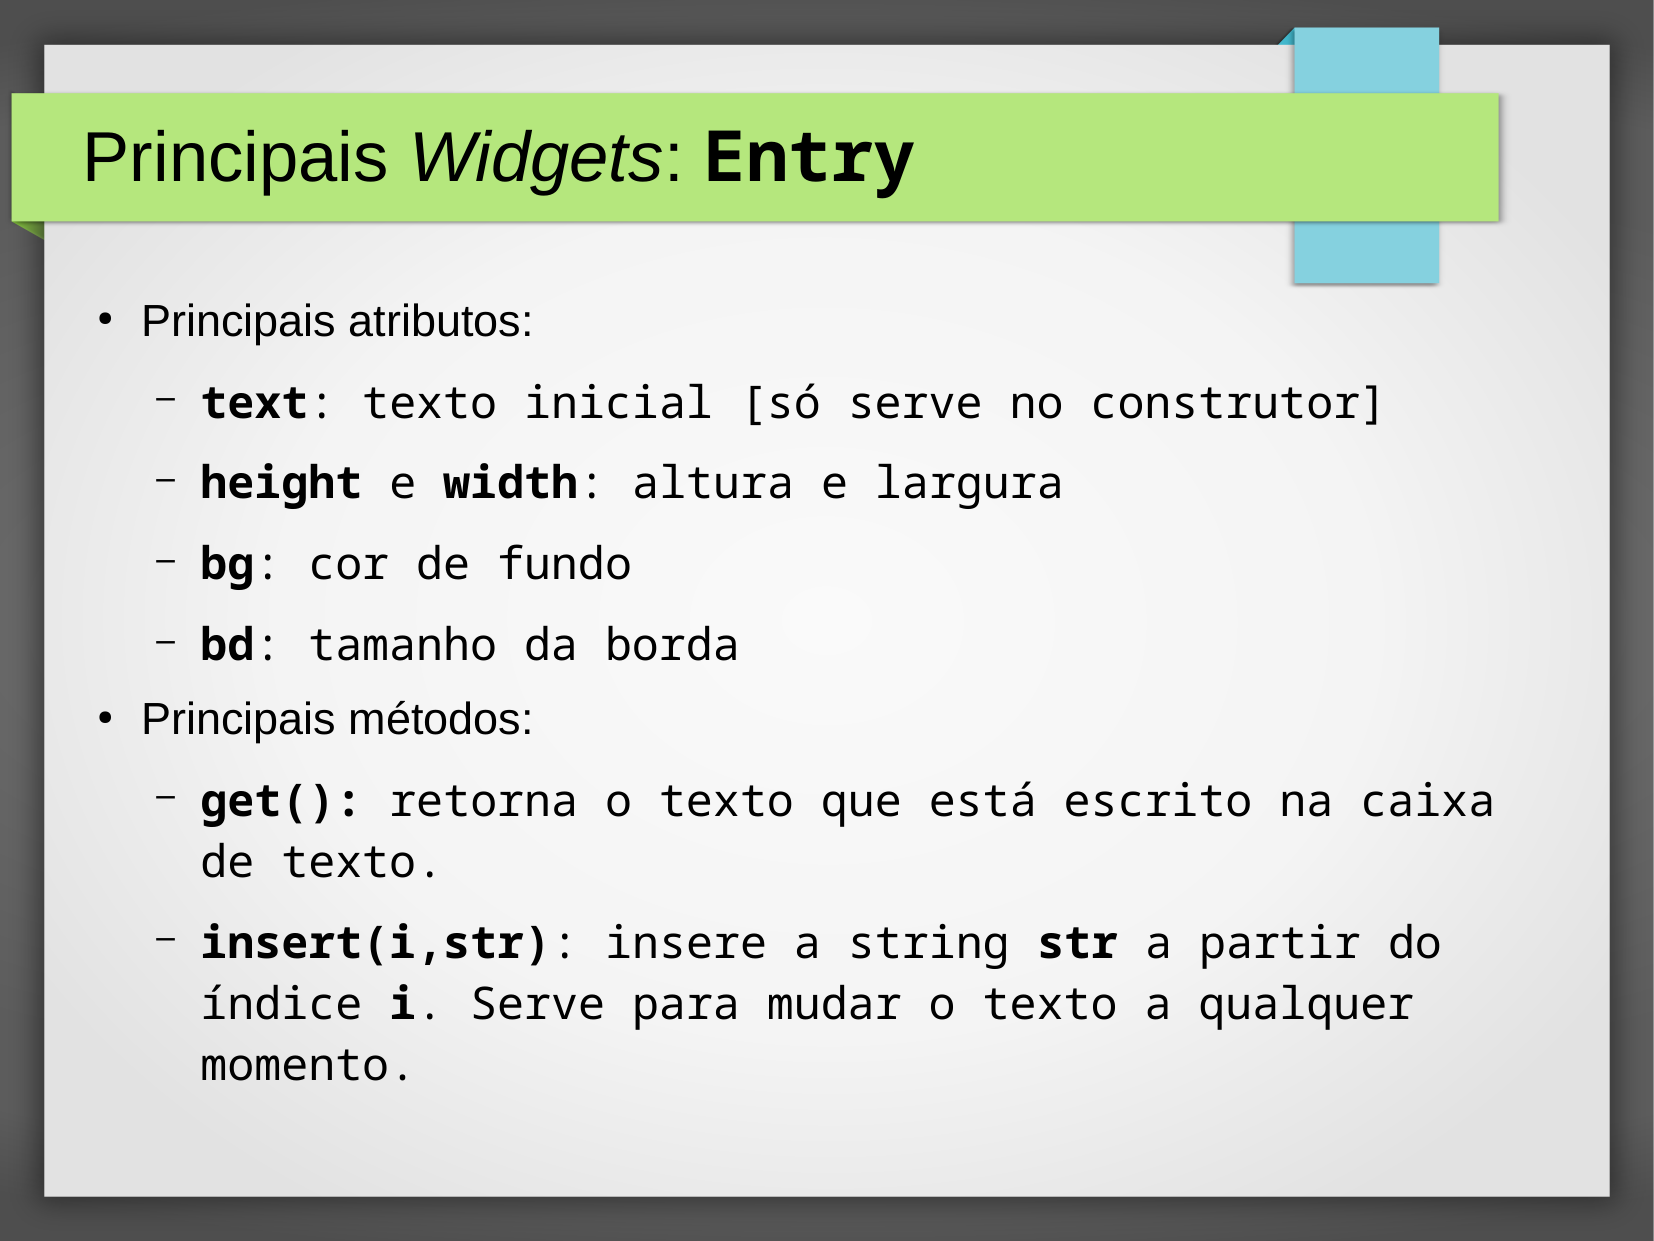

# Principais Widgets: Entry
Principais atributos:
text: texto inicial [só serve no construtor]
height e width: altura e largura
bg: cor de fundo
bd: tamanho da borda
Principais métodos:
get(): retorna o texto que está escrito na caixa de texto.
insert(i,str): insere a string str a partir do índice i. Serve para mudar o texto a qualquer momento.